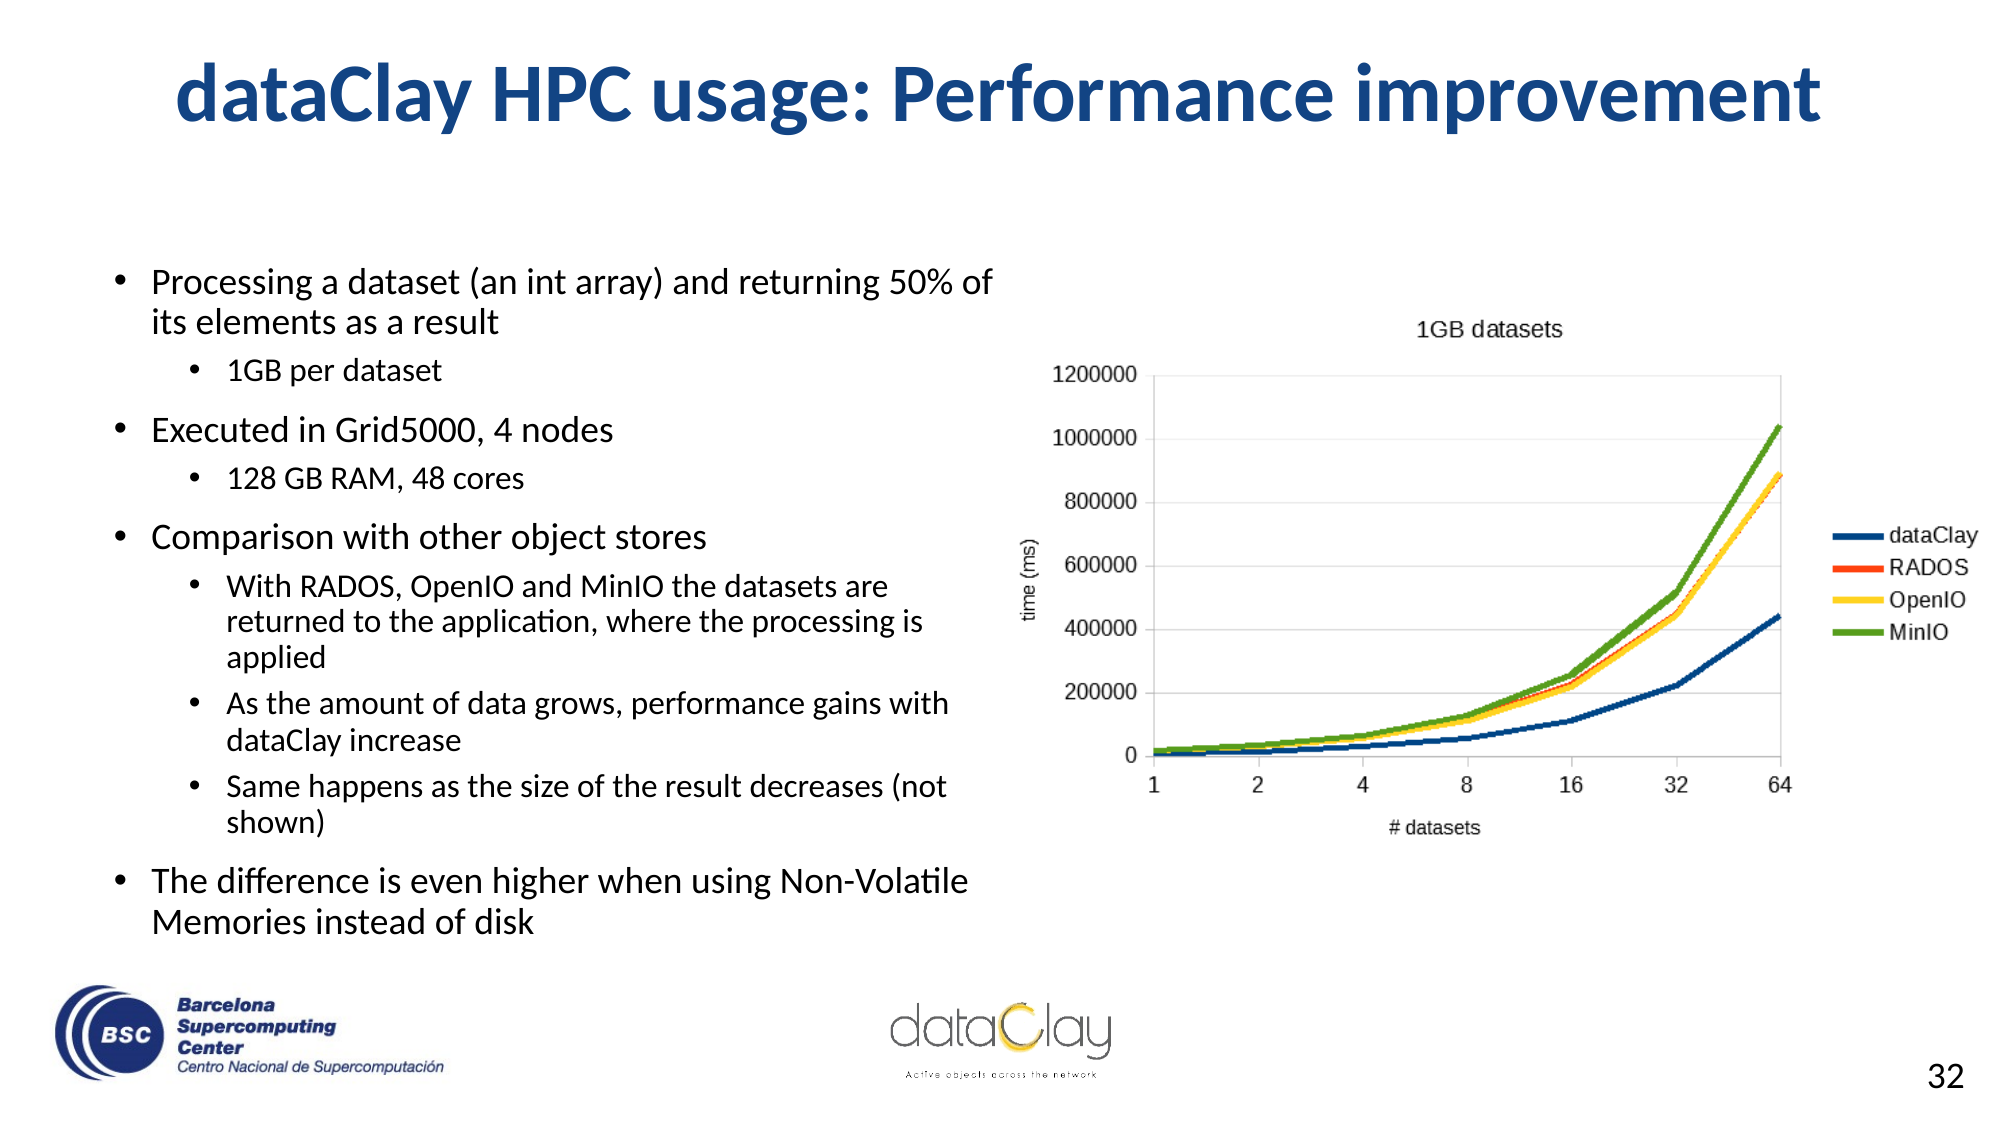

# dataClay HPC usage: Performance improvement
Processing a dataset (an int array) and returning 50% of its elements as a result
1GB per dataset
Executed in Grid5000, 4 nodes
128 GB RAM, 48 cores
Comparison with other object stores
With RADOS, OpenIO and MinIO the datasets are returned to the application, where the processing is applied
As the amount of data grows, performance gains with dataClay increase
Same happens as the size of the result decreases (not shown)
The difference is even higher when using Non-Volatile Memories instead of disk